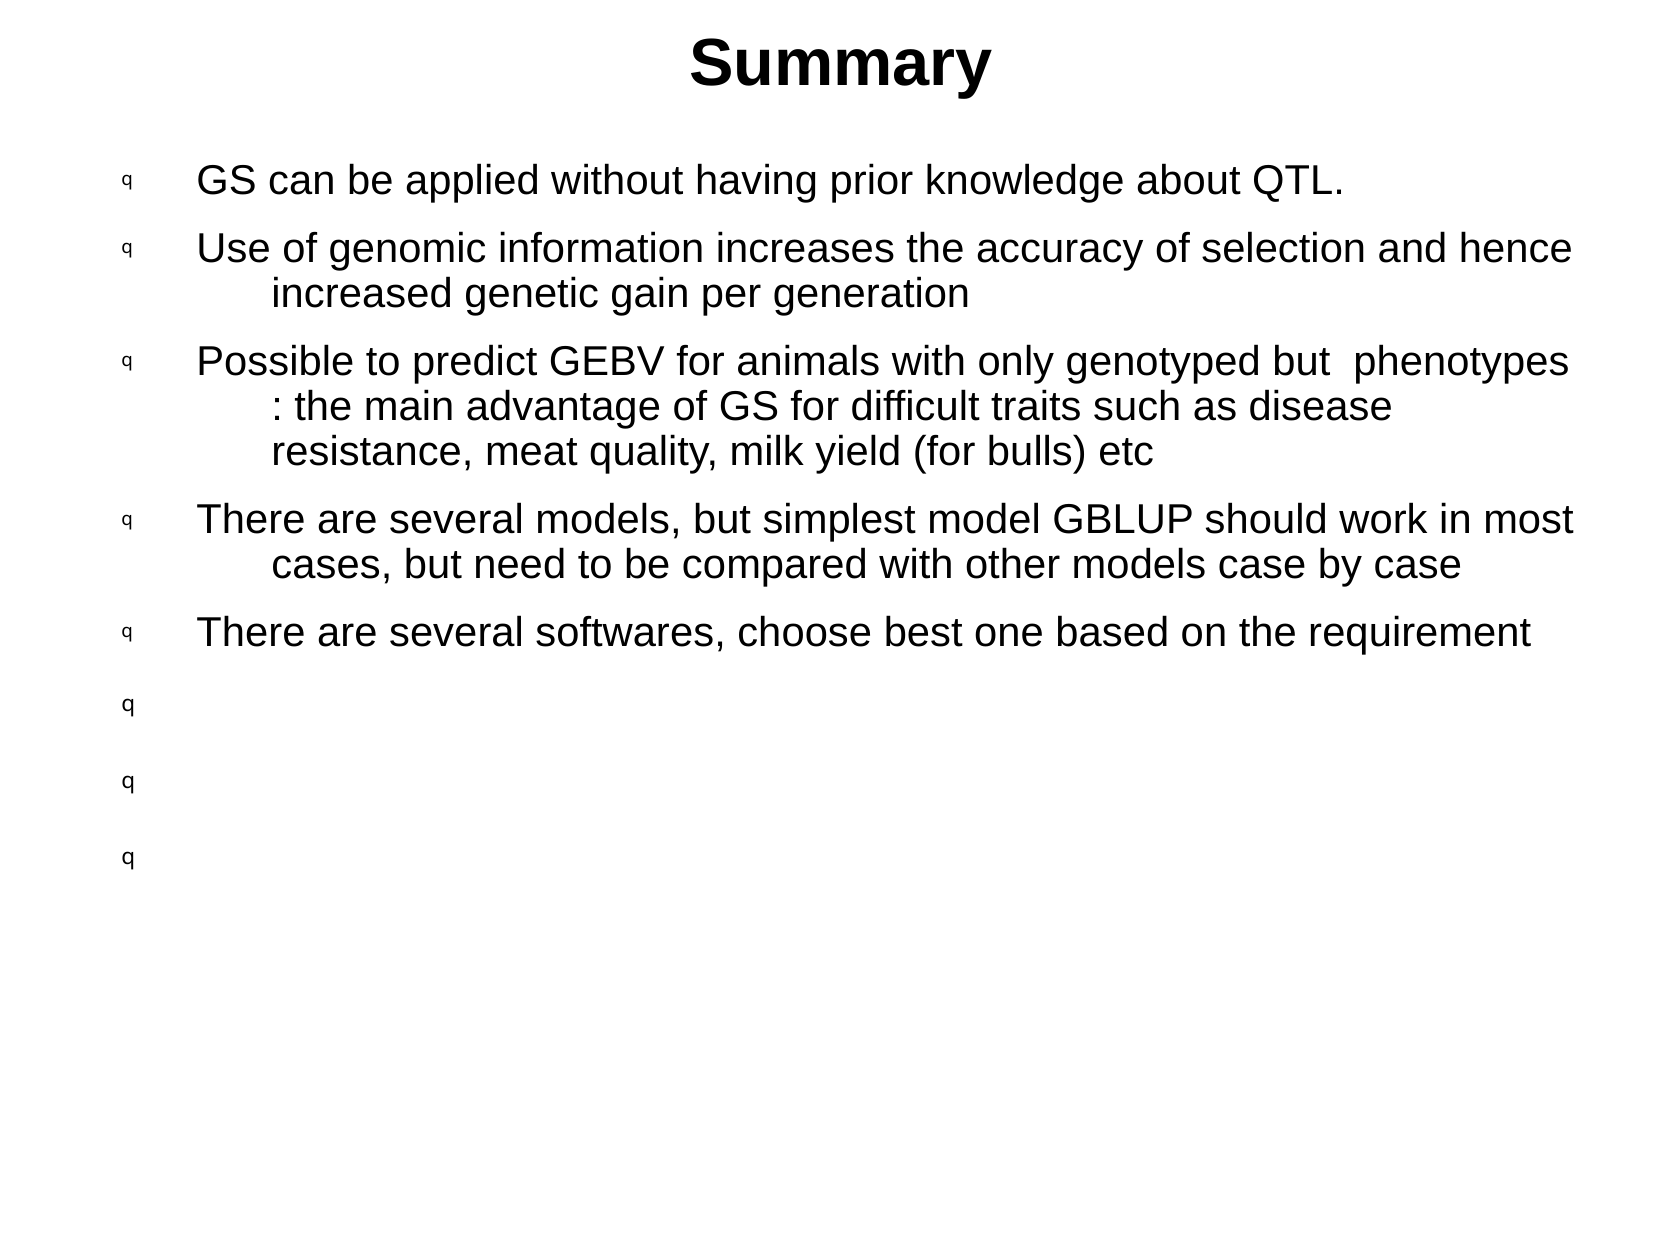

Summary
# GS can be applied without having prior knowledge about QTL.
Use of genomic information increases the accuracy of selection and hence increased genetic gain per generation
Possible to predict GEBV for animals with only genotyped but phenotypes : the main advantage of GS for difficult traits such as disease resistance, meat quality, milk yield (for bulls) etc
There are several models, but simplest model GBLUP should work in most cases, but need to be compared with other models case by case
There are several softwares, choose best one based on the requirement